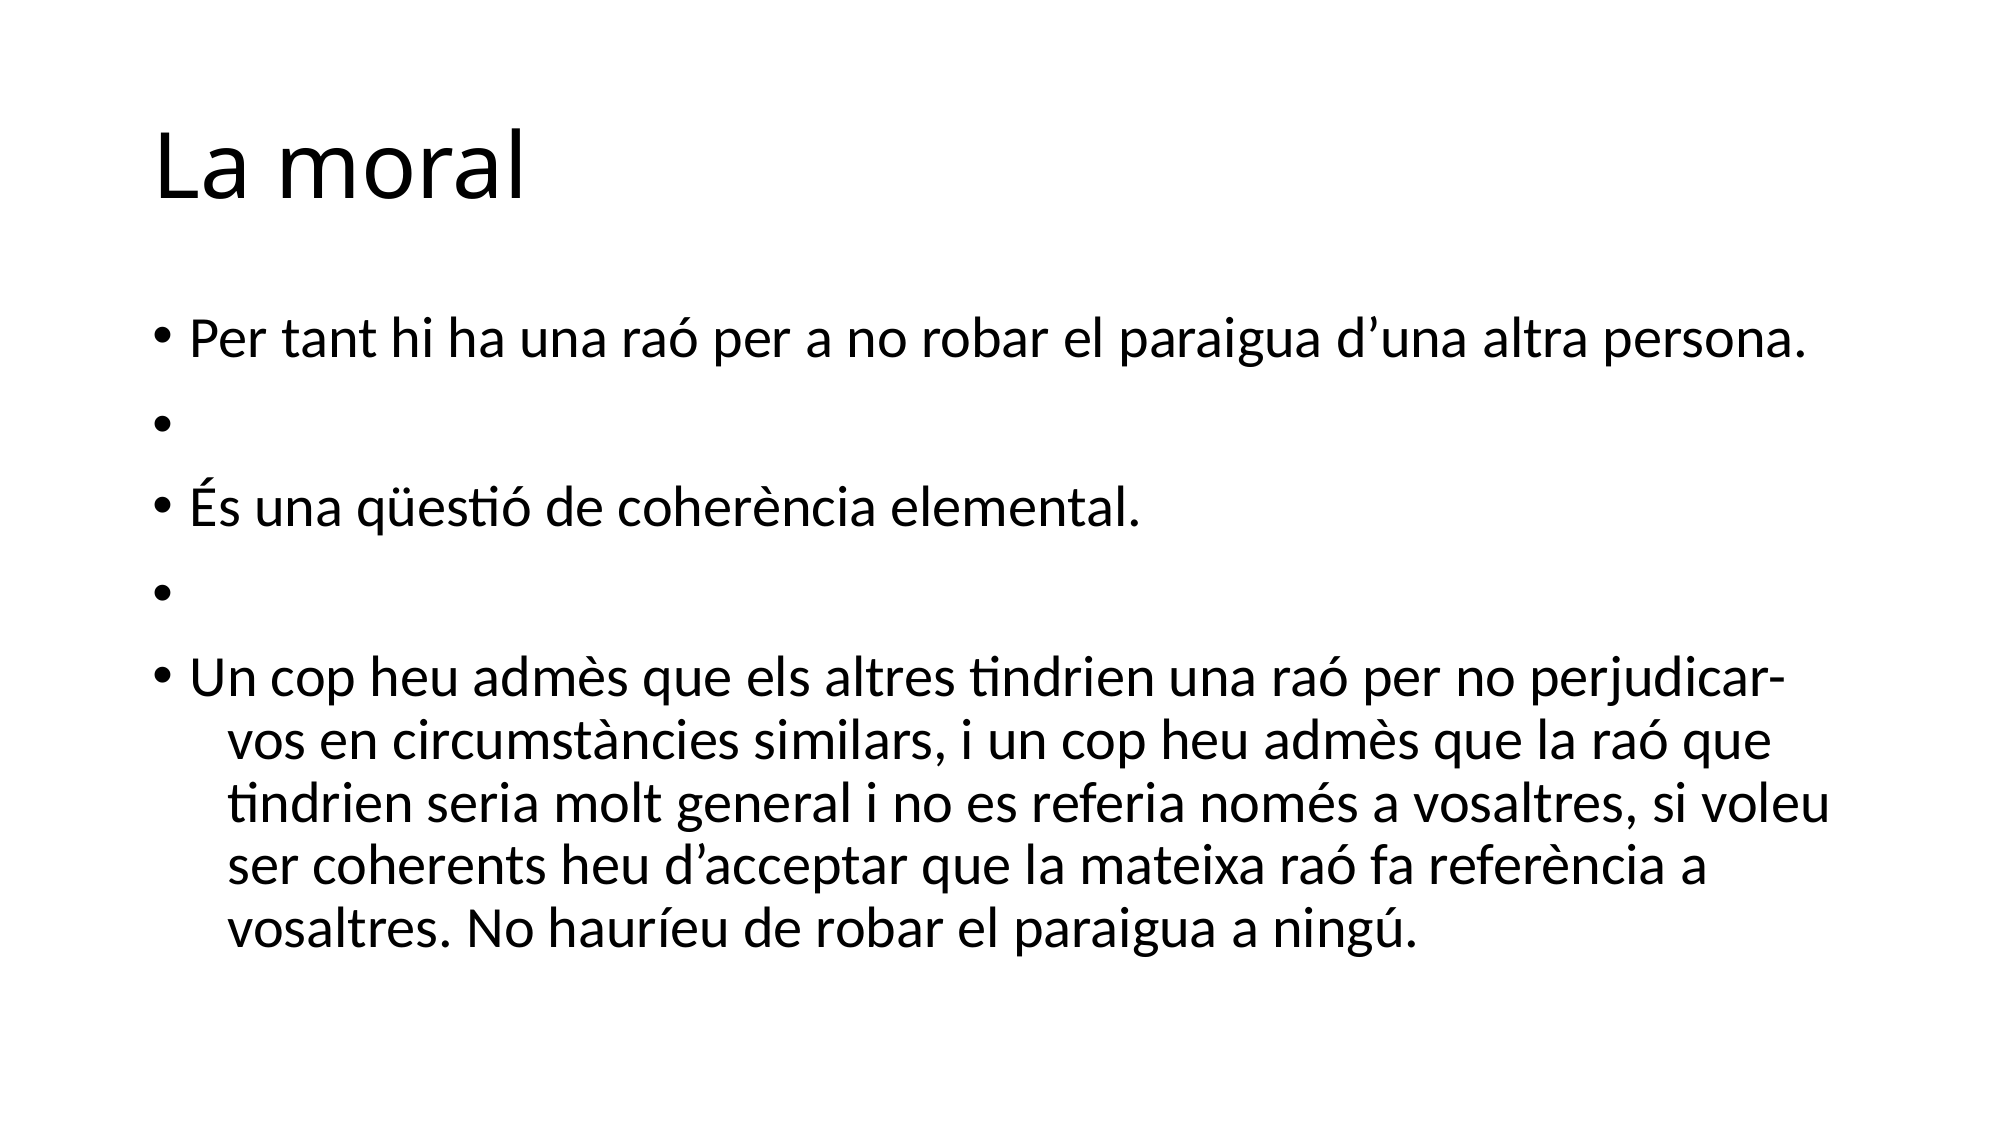

# La moral
Per tant hi ha una raó per a no robar el paraigua d’una altra persona.
És una qüestió de coherència elemental.
Un cop heu admès que els altres tindrien una raó per no perjudicar-vos en circumstàncies similars, i un cop heu admès que la raó que tindrien seria molt general i no es referia només a vosaltres, si voleu ser coherents heu d’acceptar que la mateixa raó fa referència a vosaltres. No hauríeu de robar el paraigua a ningú.